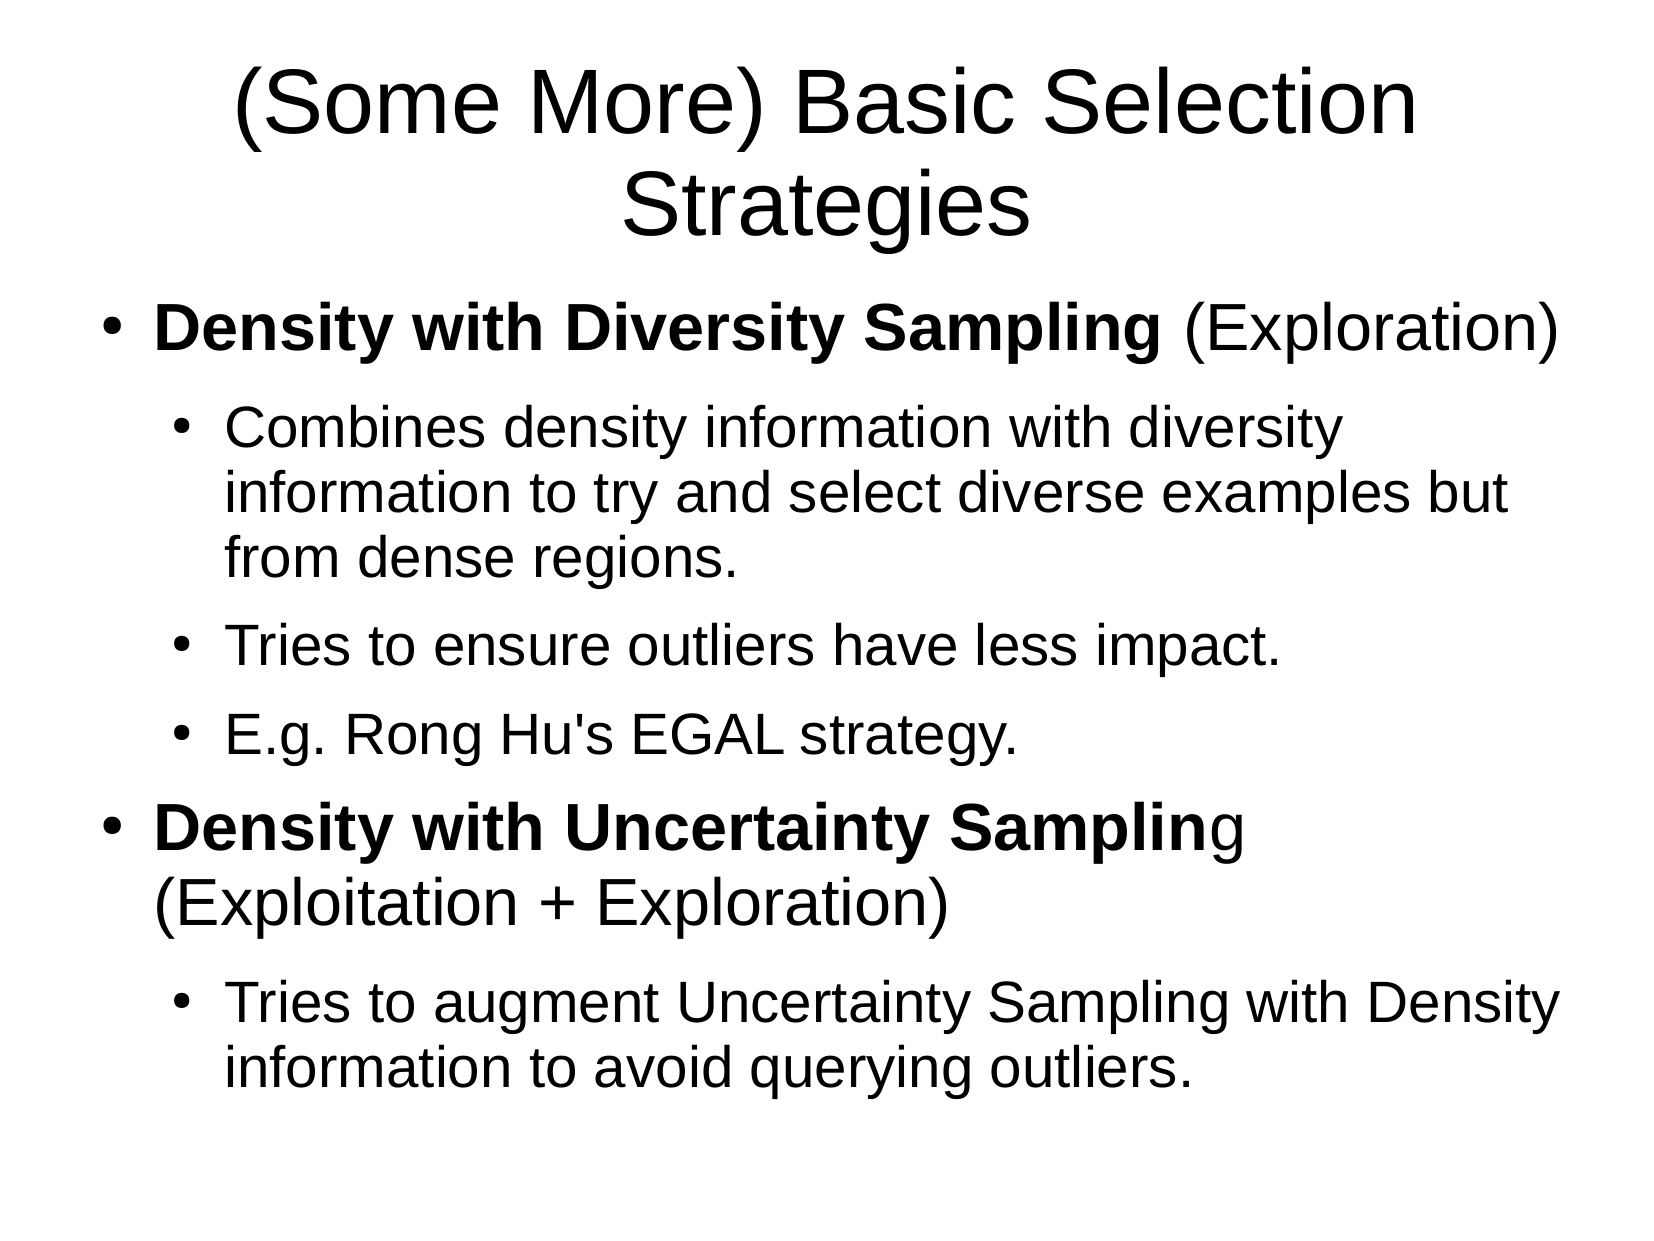

# (Some More) Basic Selection Strategies
Density with Diversity Sampling (Exploration)
Combines density information with diversity information to try and select diverse examples but from dense regions.
Tries to ensure outliers have less impact.
E.g. Rong Hu's EGAL strategy.
Density with Uncertainty Sampling (Exploitation + Exploration)
Tries to augment Uncertainty Sampling with Density information to avoid querying outliers.